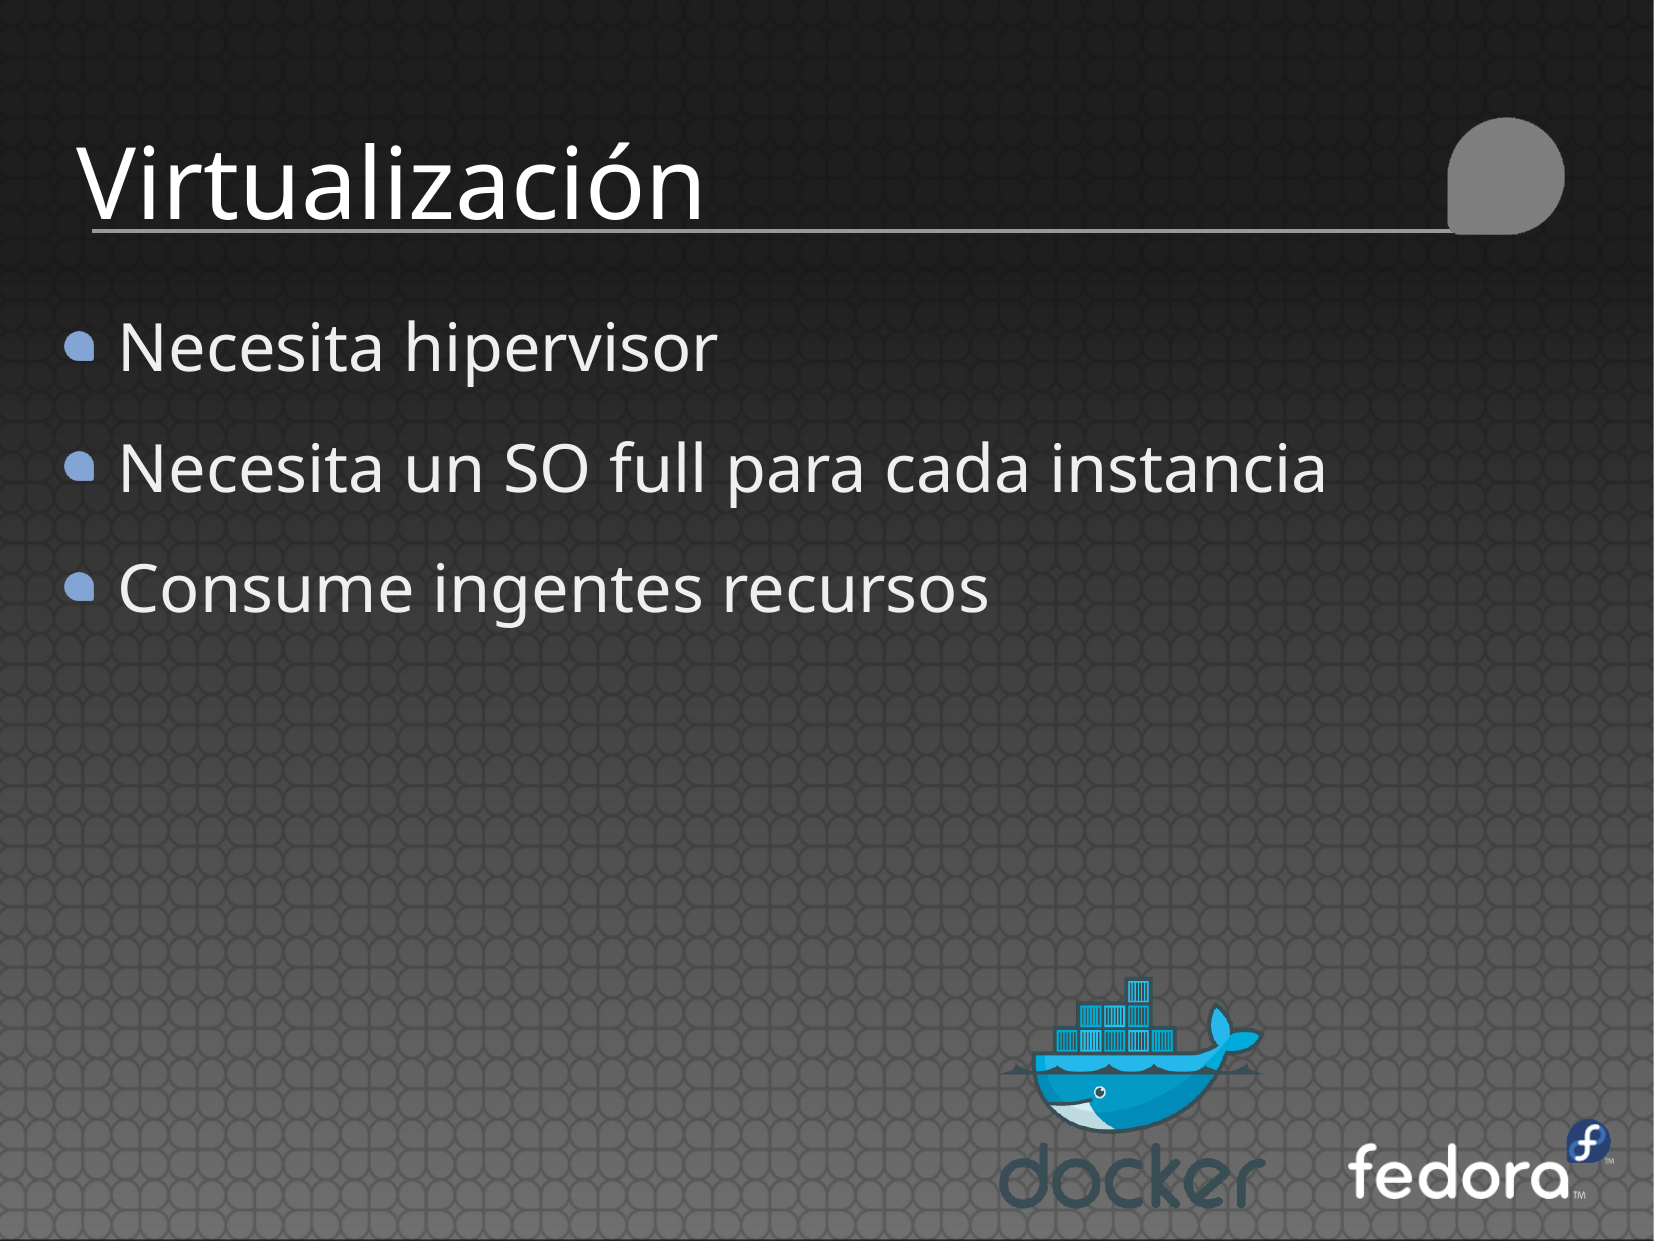

# Virtualización
Necesita hipervisor
Necesita un SO full para cada instancia
Consume ingentes recursos